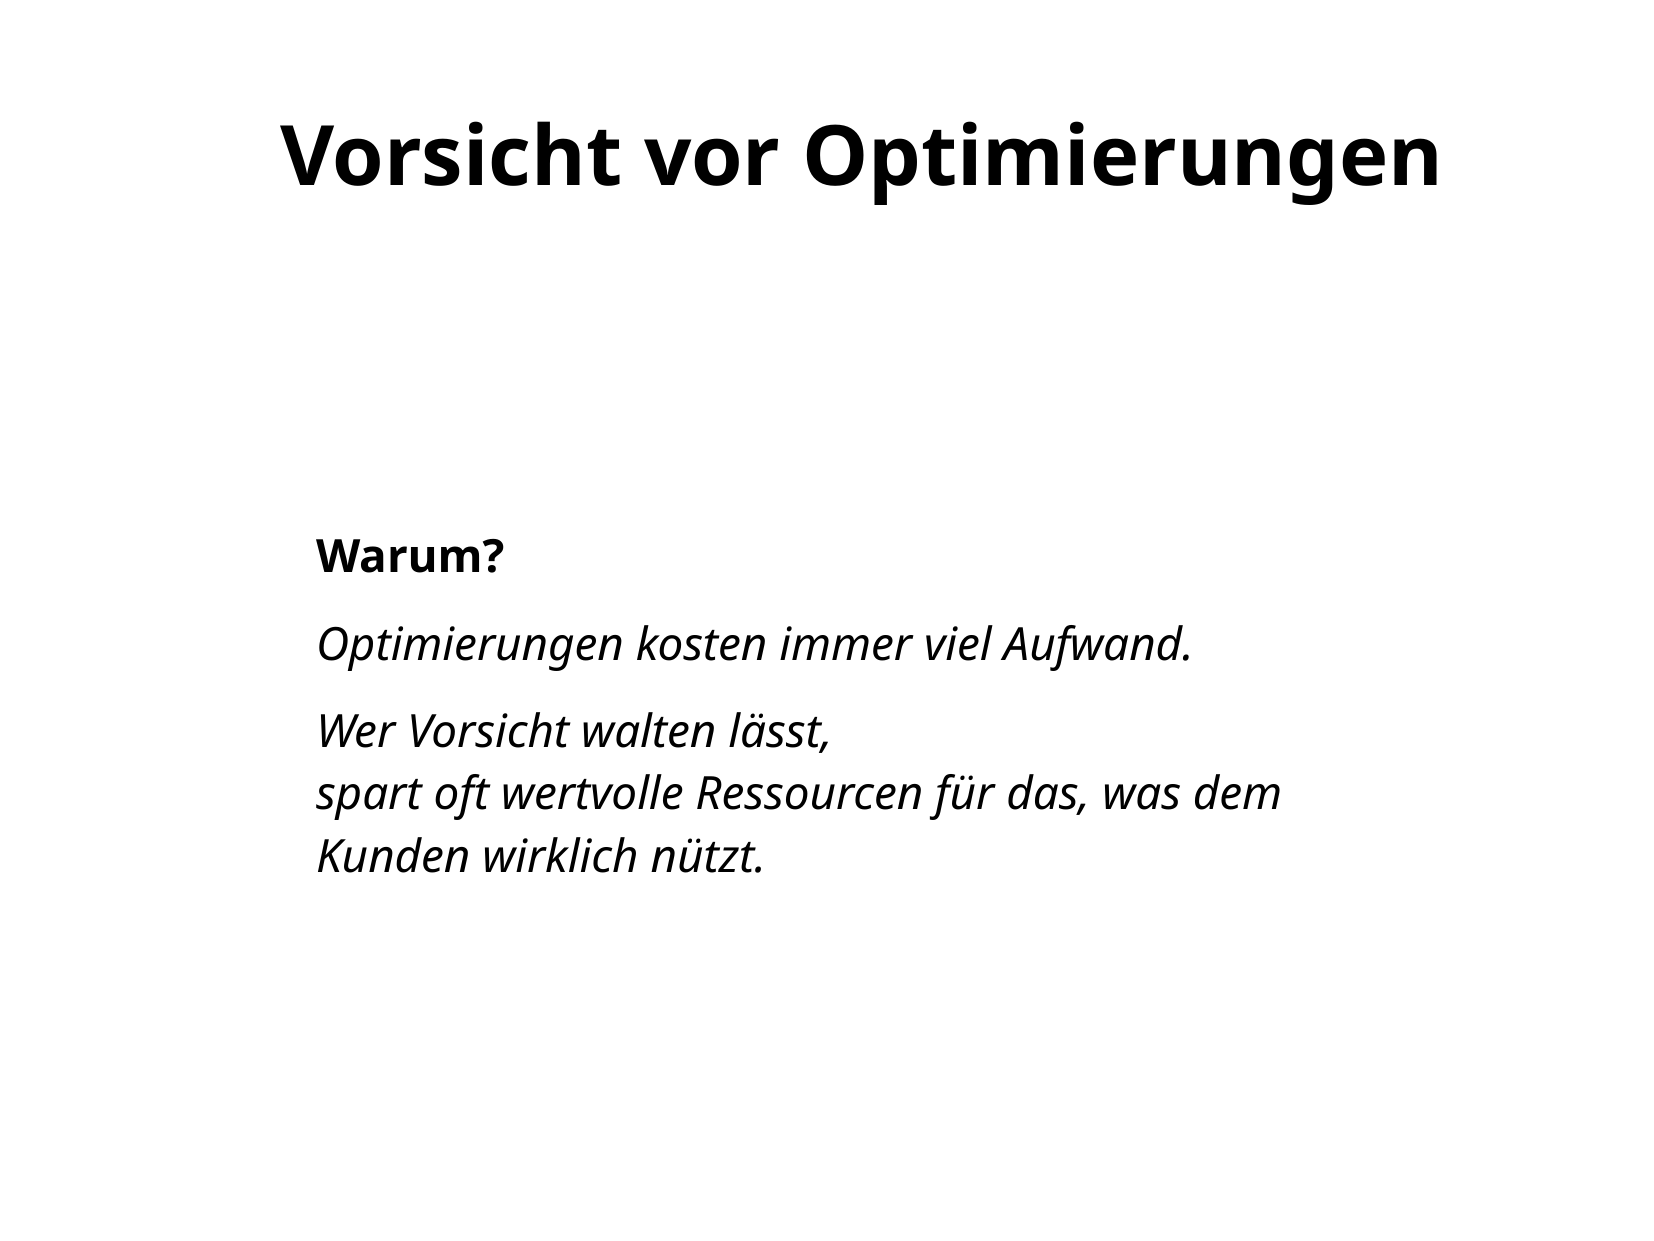

# Vorsicht vor Optimierungen
Warum?
Optimierungen kosten immer viel Aufwand.
Wer Vorsicht walten lässt,
spart oft wertvolle Ressourcen für das, was dem Kunden wirklich nützt.